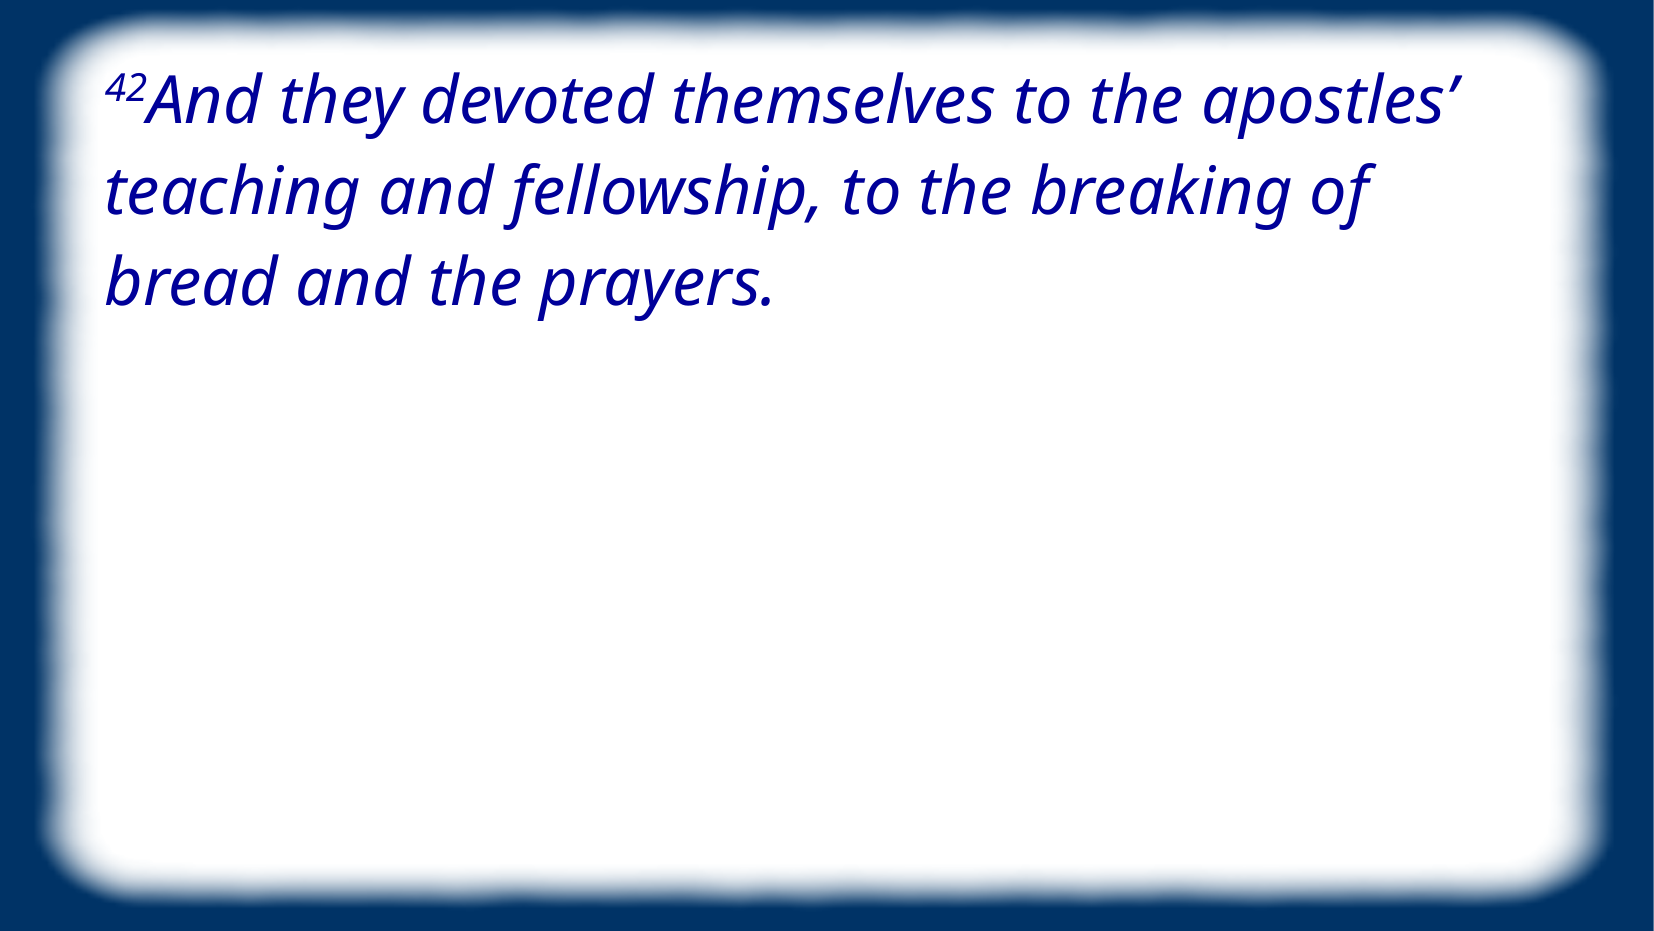

42And they devoted themselves to the apostles’ teaching and fellowship, to the breaking of bread and the prayers.